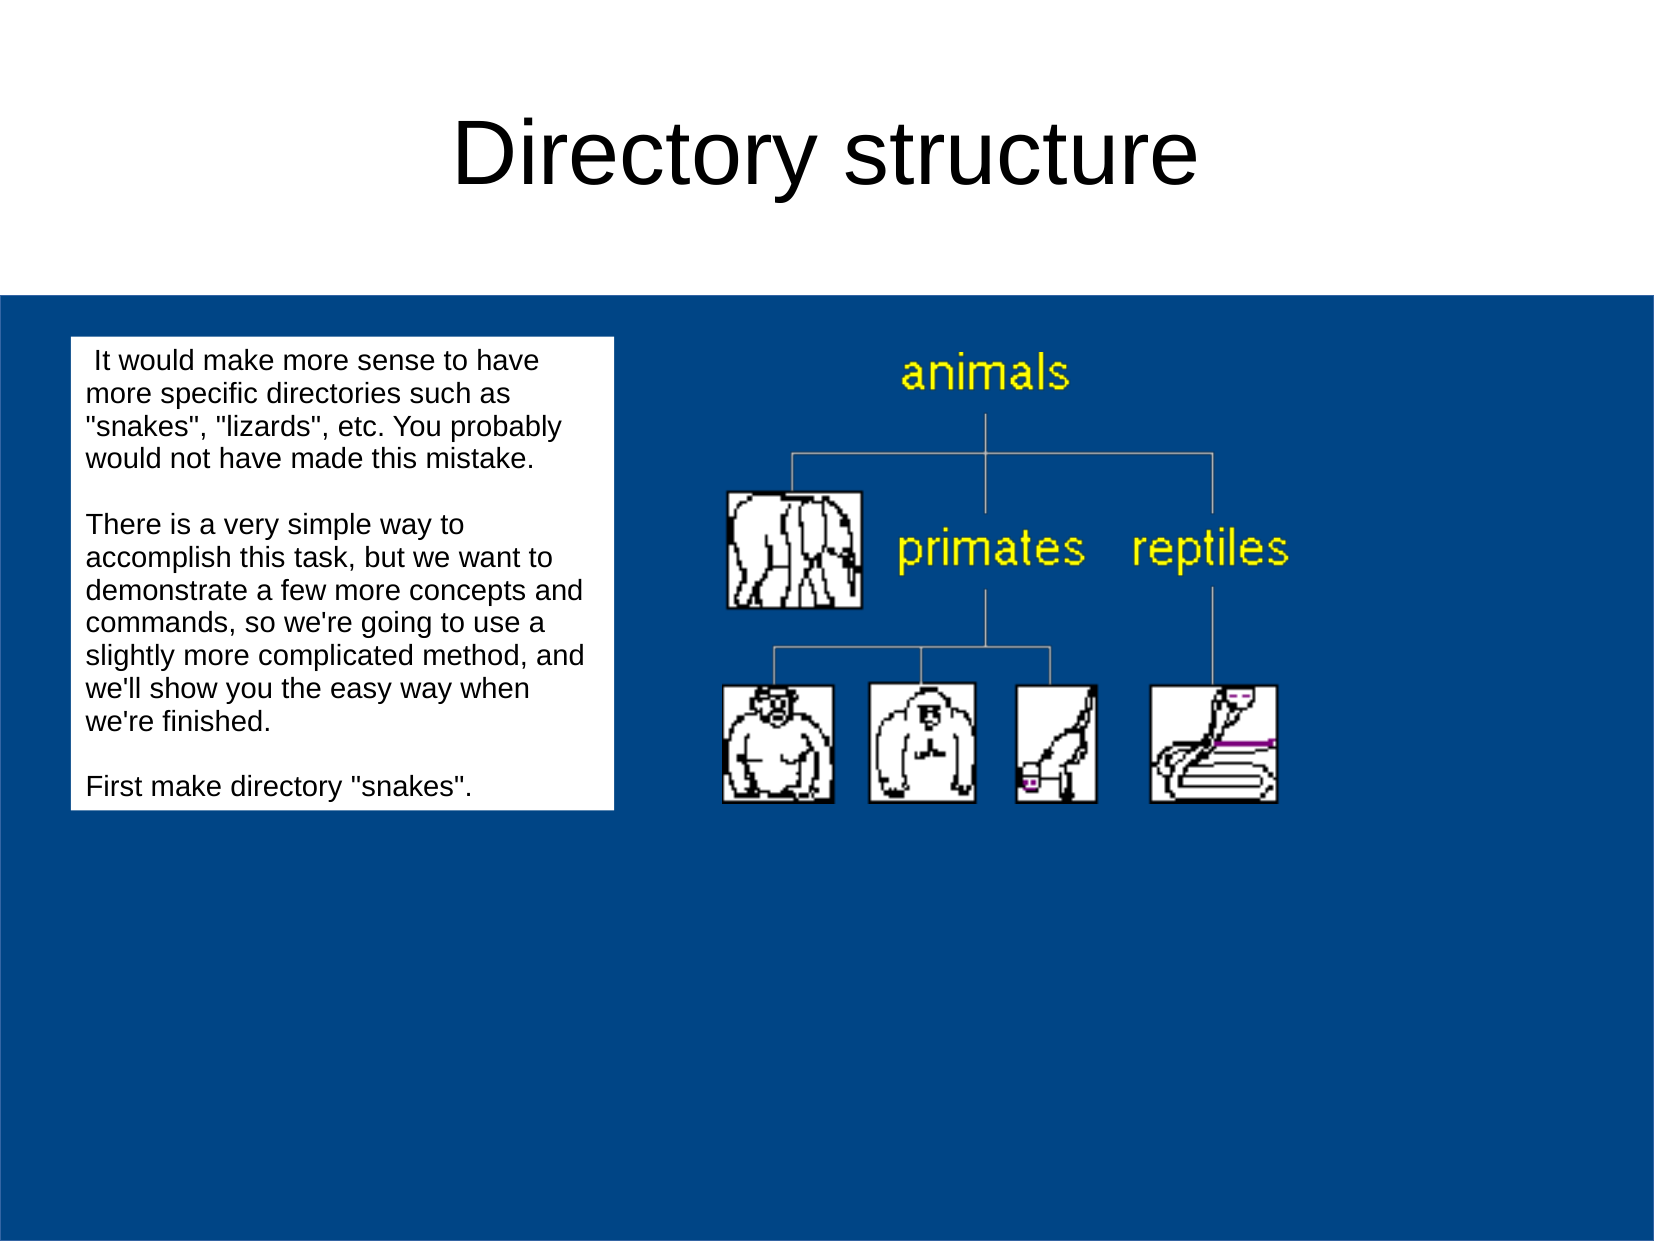

# Directory structure
 It would make more sense to have more specific directories such as "snakes", "lizards", etc. You probably would not have made this mistake.
There is a very simple way to accomplish this task, but we want to demonstrate a few more concepts and commands, so we're going to use a slightly more complicated method, and we'll show you the easy way when we're finished.
First make directory "snakes".